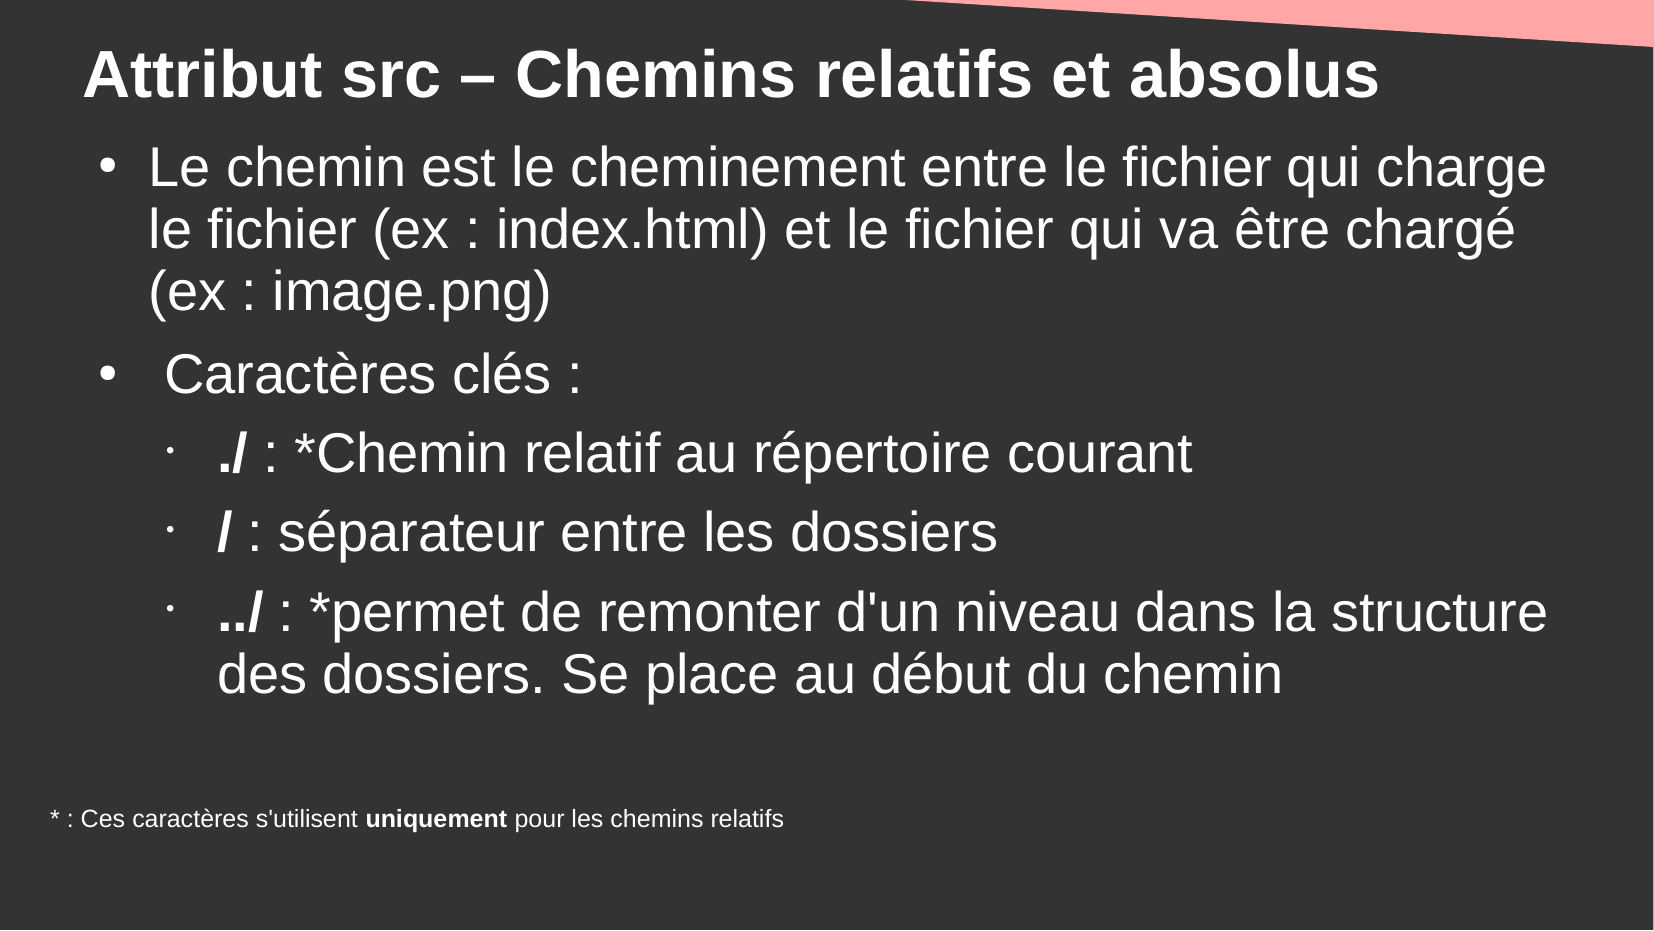

# Attribut src – Chemins relatifs et absolus
Le chemin est le cheminement entre le fichier qui charge le fichier (ex : index.html) et le fichier qui va être chargé (ex : image.png)
 Caractères clés :
./ : *Chemin relatif au répertoire courant
/ : séparateur entre les dossiers
../ : *permet de remonter d'un niveau dans la structure des dossiers. Se place au début du chemin
* : Ces caractères s'utilisent uniquement pour les chemins relatifs